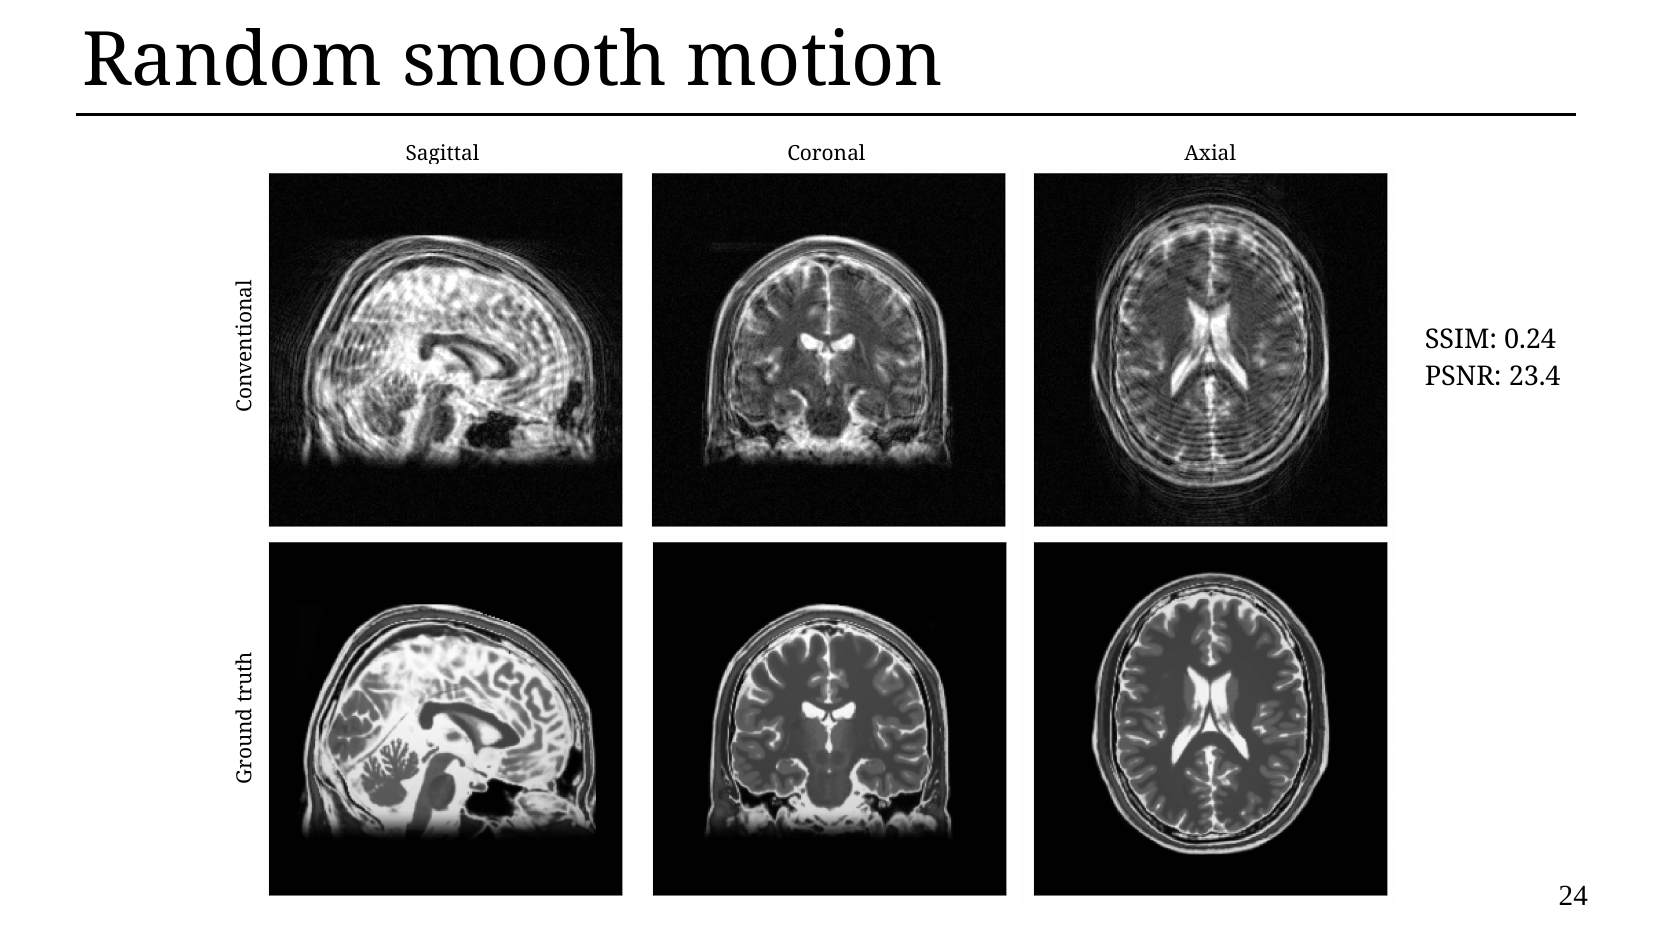

# Random smooth motion
Sagittal
Coronal
Axial
SSIM: 0.24
PSNR: 23.4
Conventional
Ground truth